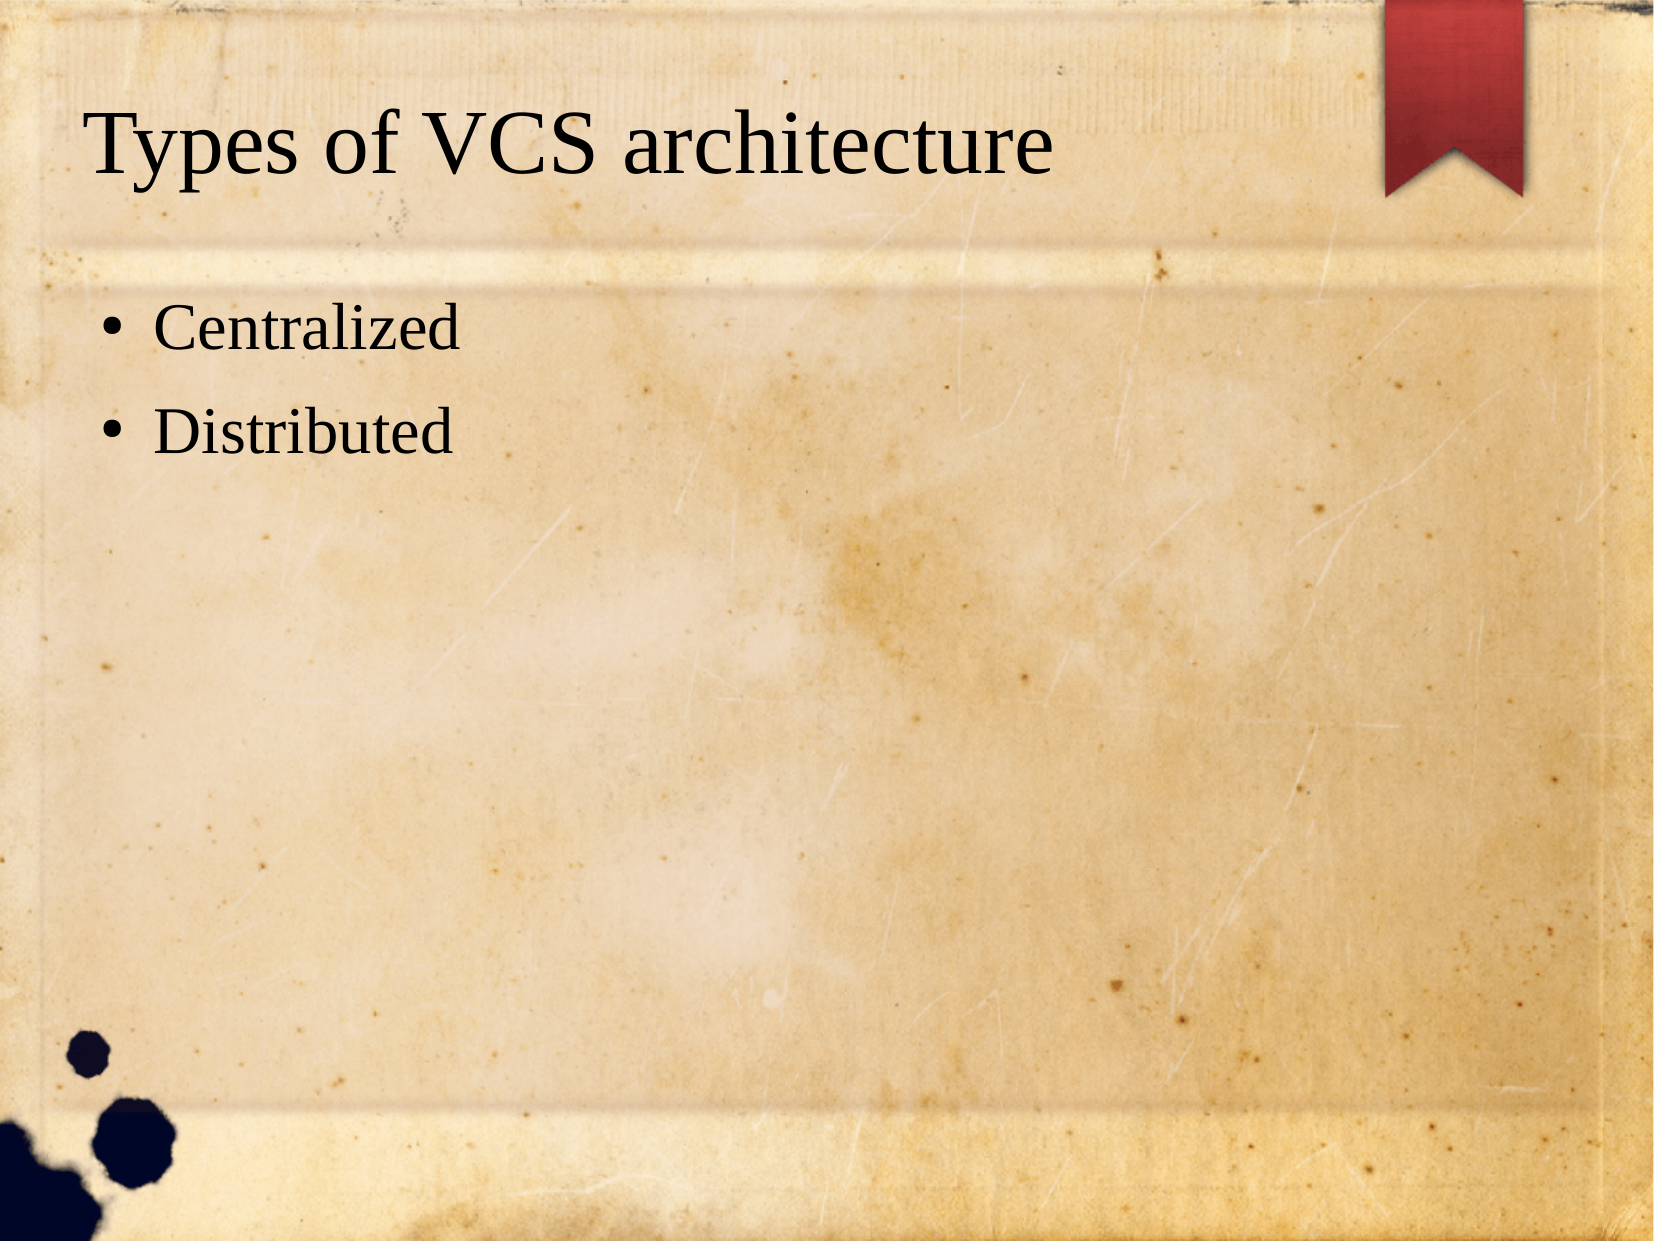

# Types of VCS architecture
Centralized
Distributed